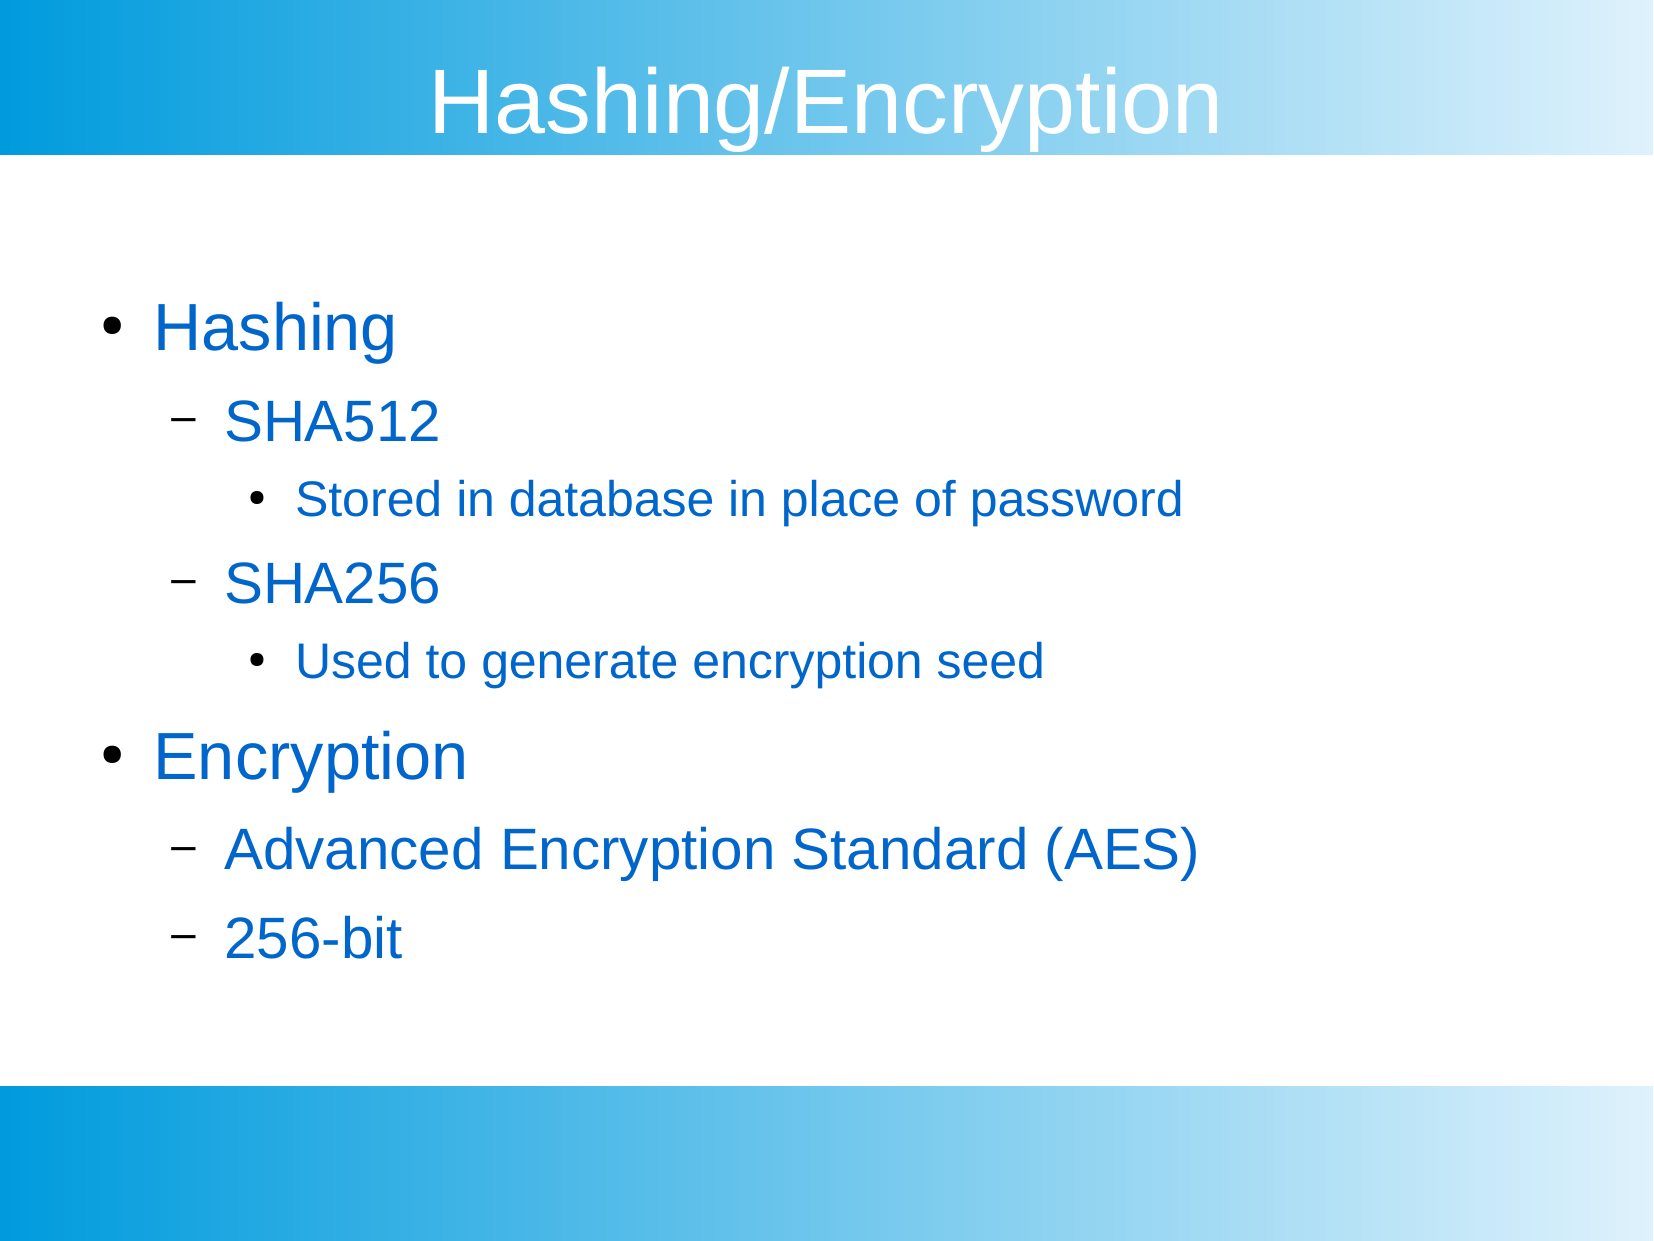

# Hashing/Encryption
Hashing
SHA512
Stored in database in place of password
SHA256
Used to generate encryption seed
Encryption
Advanced Encryption Standard (AES)
256-bit